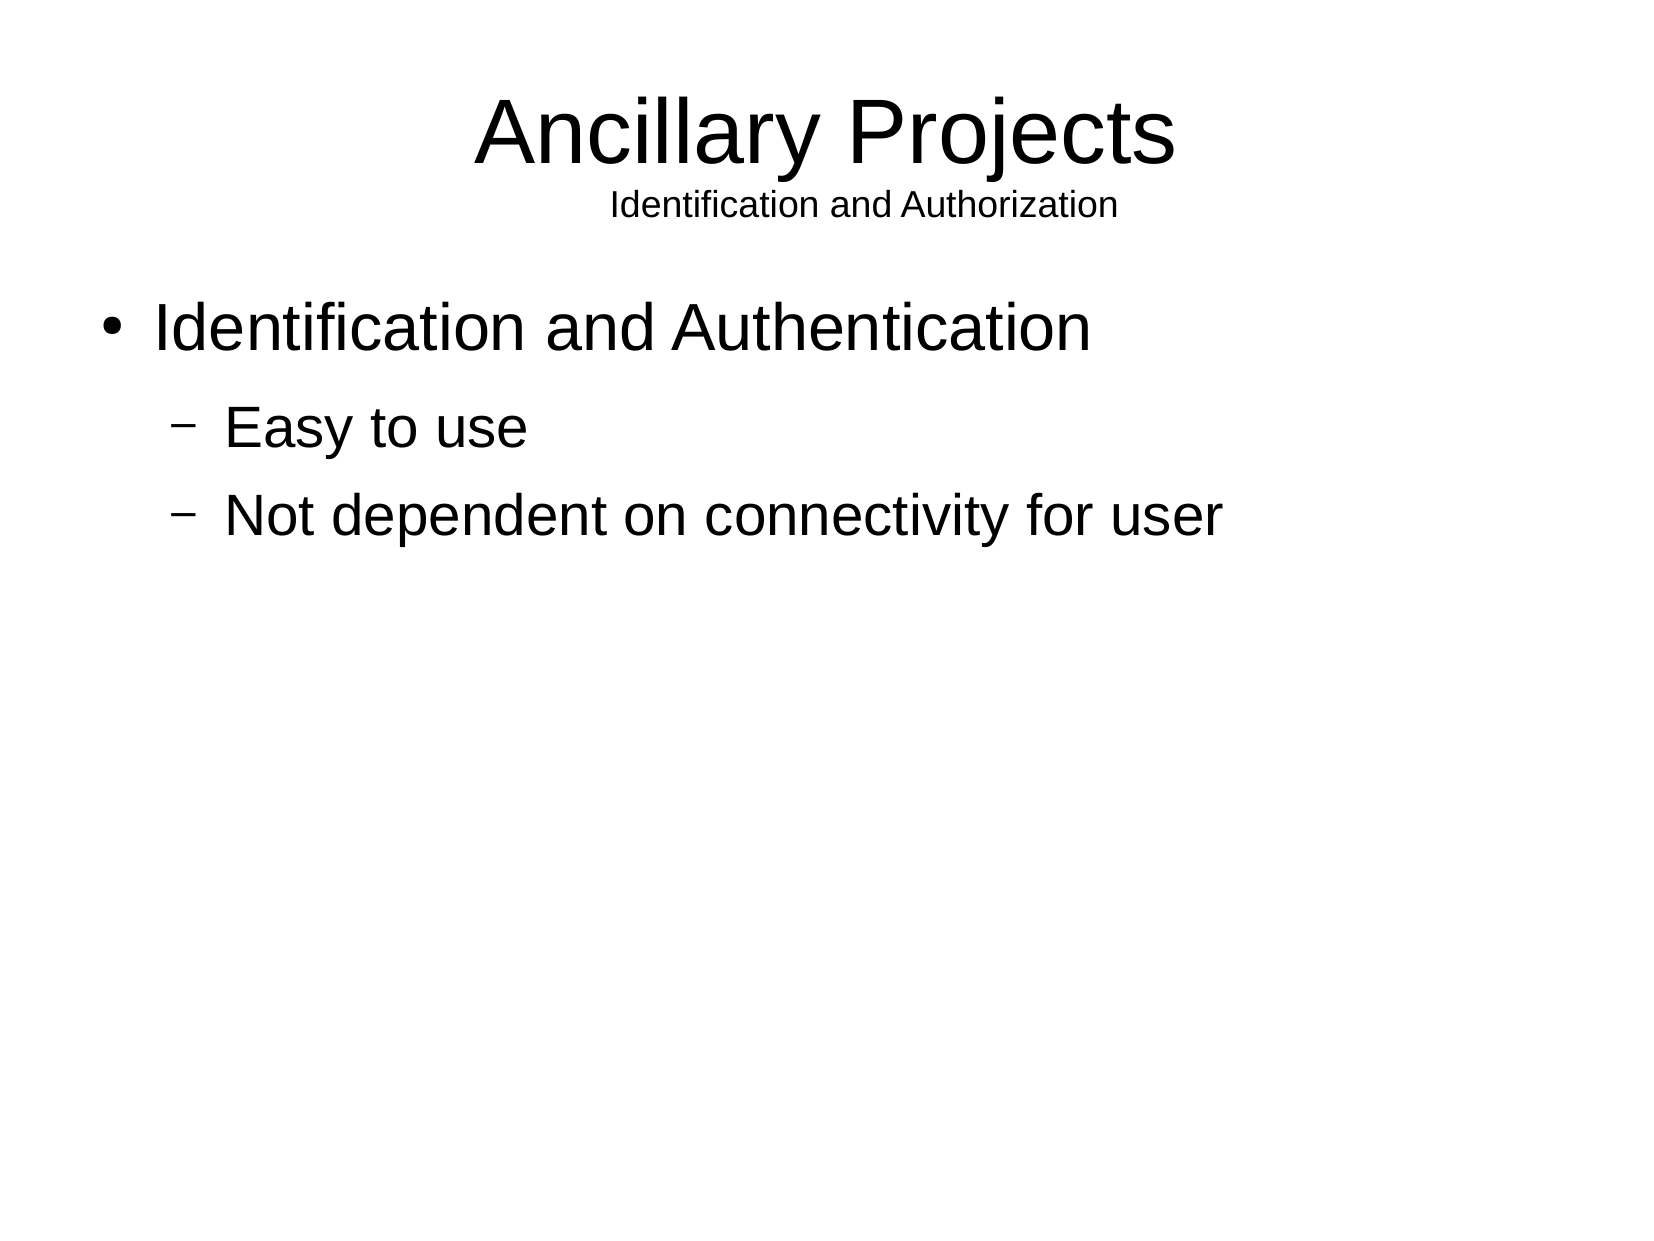

# Ancillary Projects Identification and Authorization
Identification and Authentication
Easy to use
Not dependent on connectivity for user